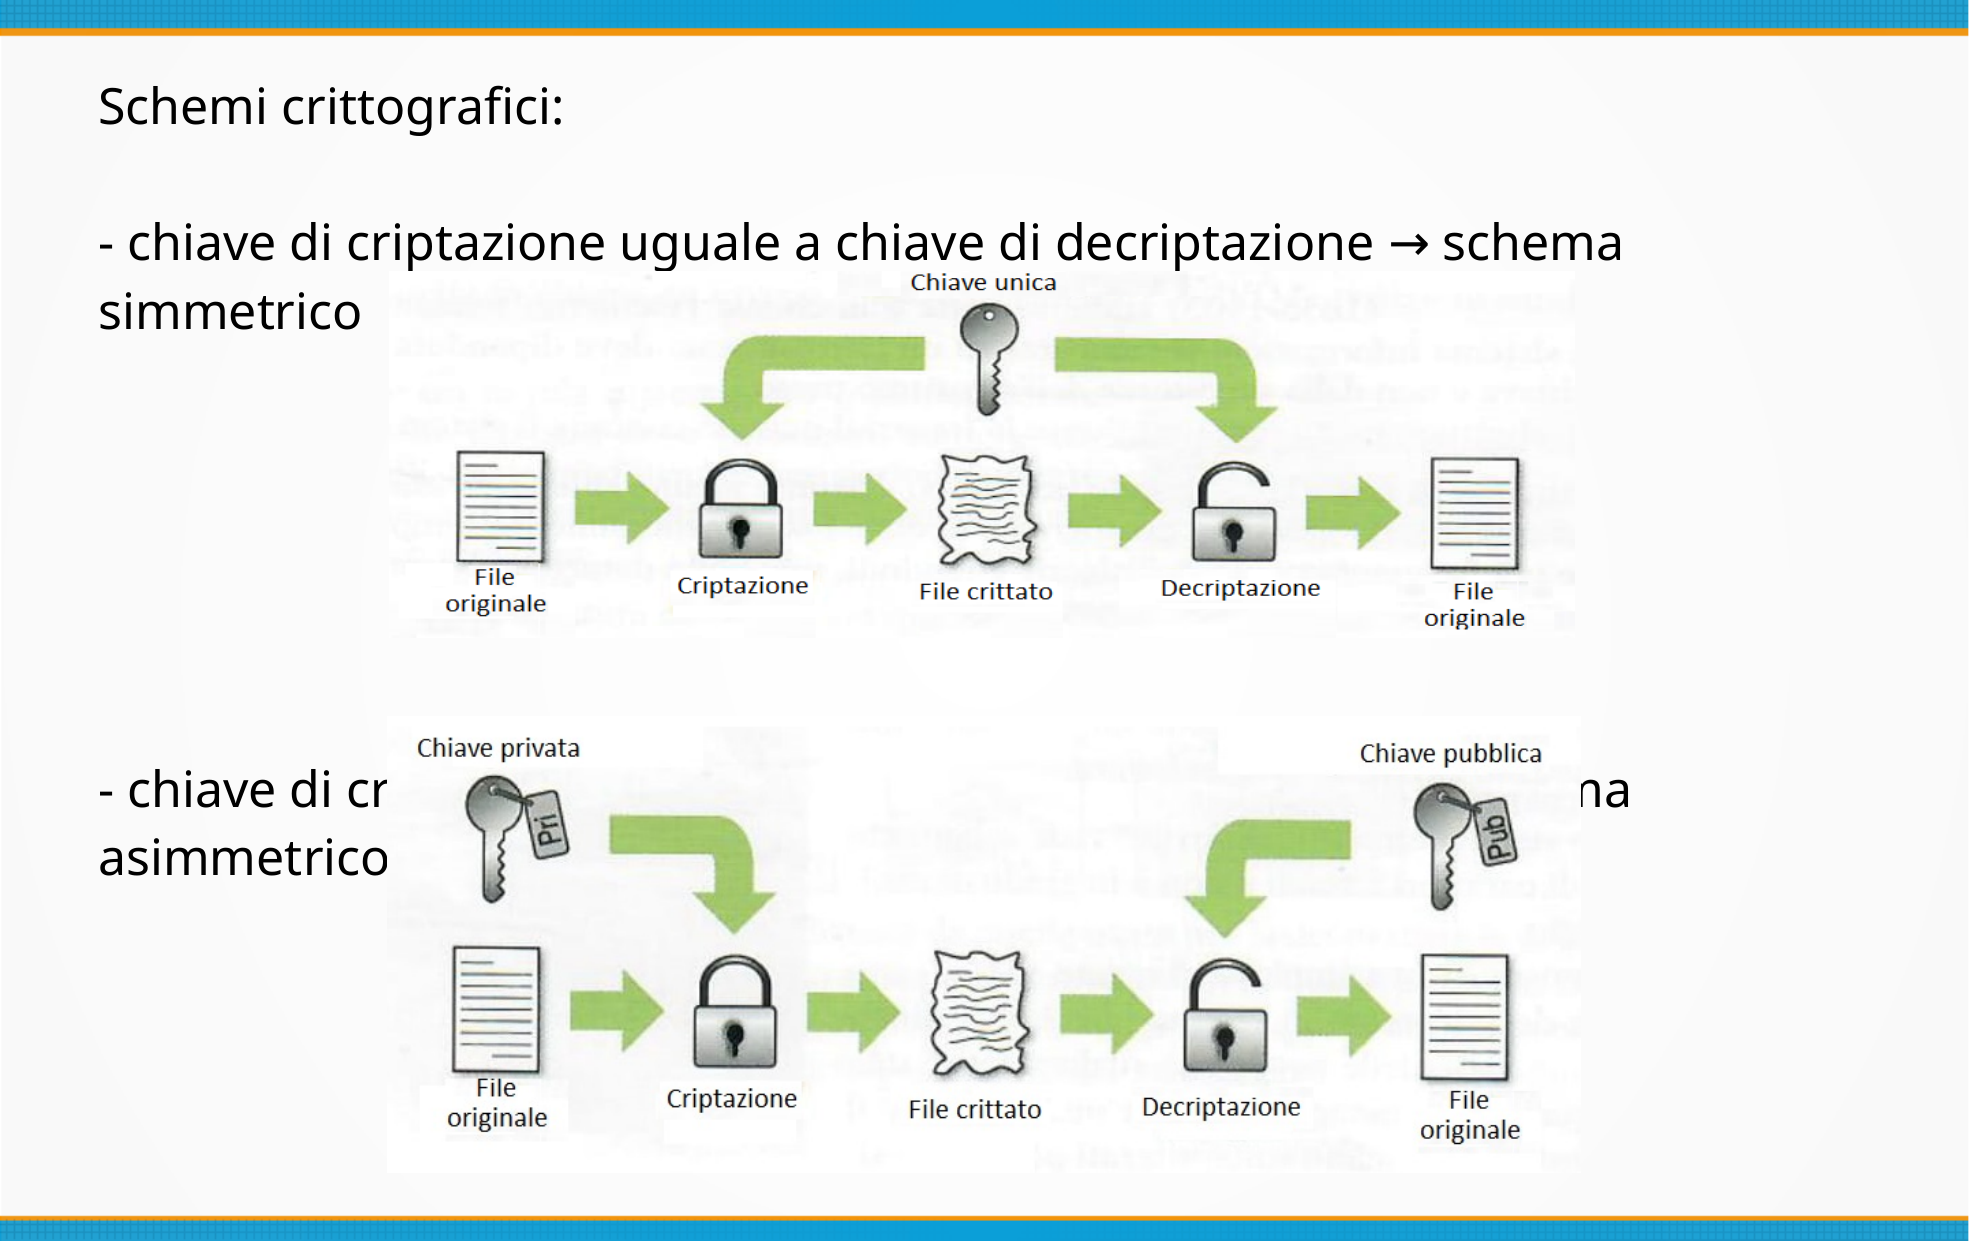

# Schemi crittografici:
- chiave di criptazione uguale a chiave di decriptazione → schema simmetrico
- chiave di criptazione diversa a chiave di decriptazione → schema asimmetrico